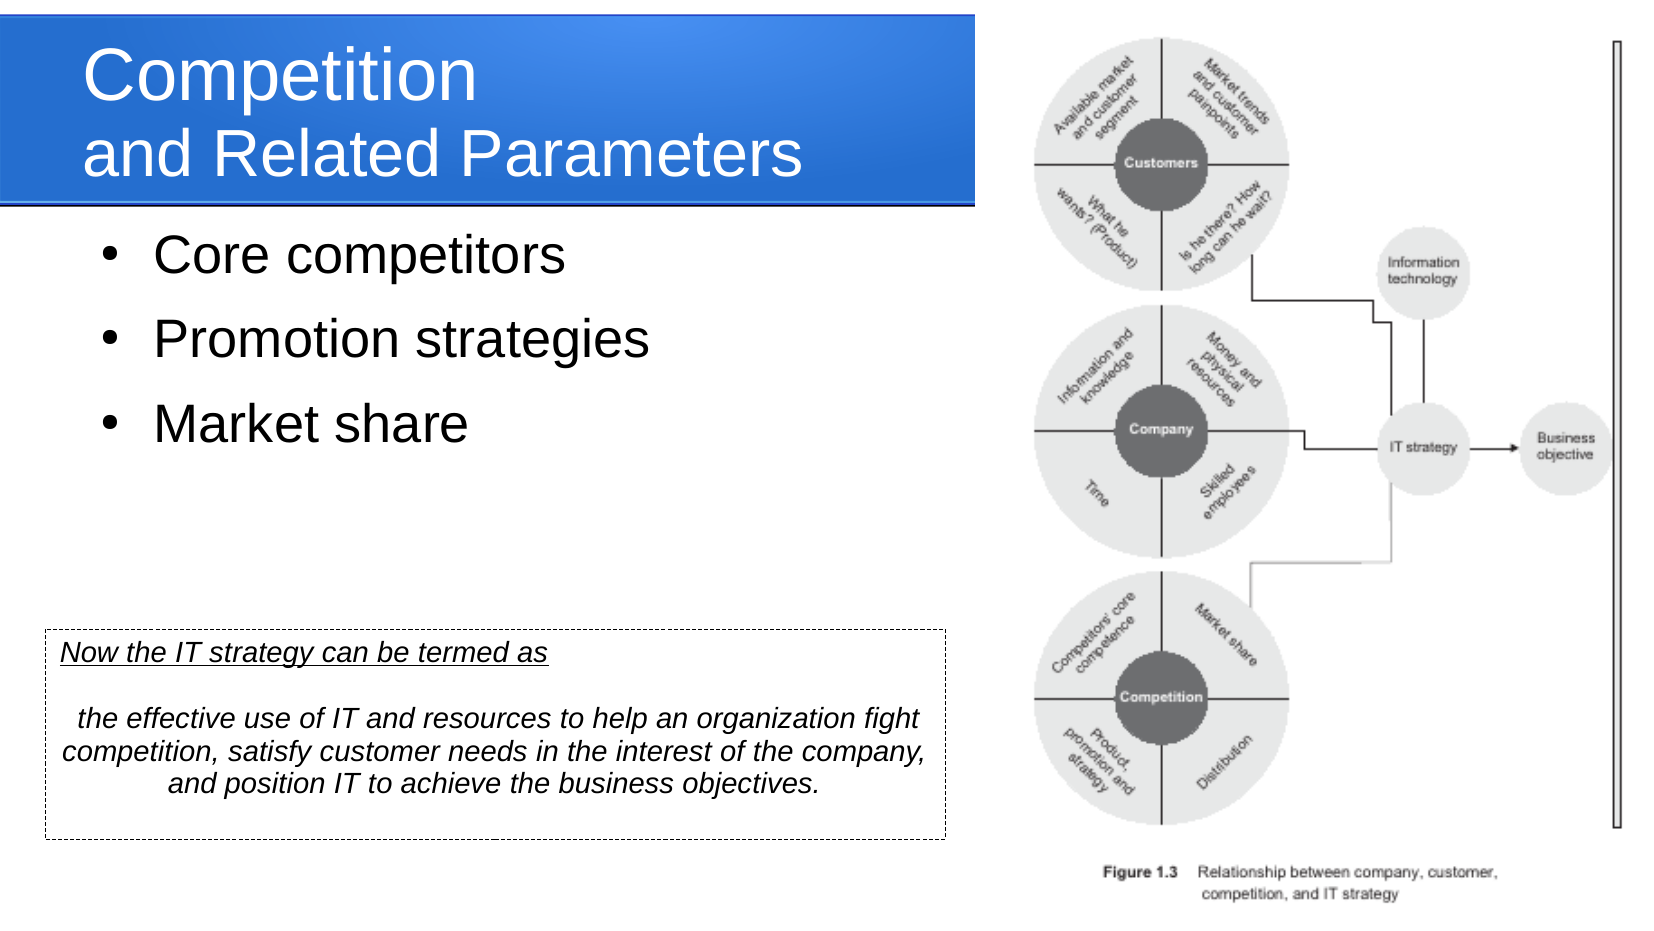

# Competition and Related Parameters
Core competitors
Promotion strategies
Market share
Now the IT strategy can be termed as
 the effective use of IT and resources to help an organization fight competition, satisfy customer needs in the interest of the company, and position IT to achieve the business objectives.